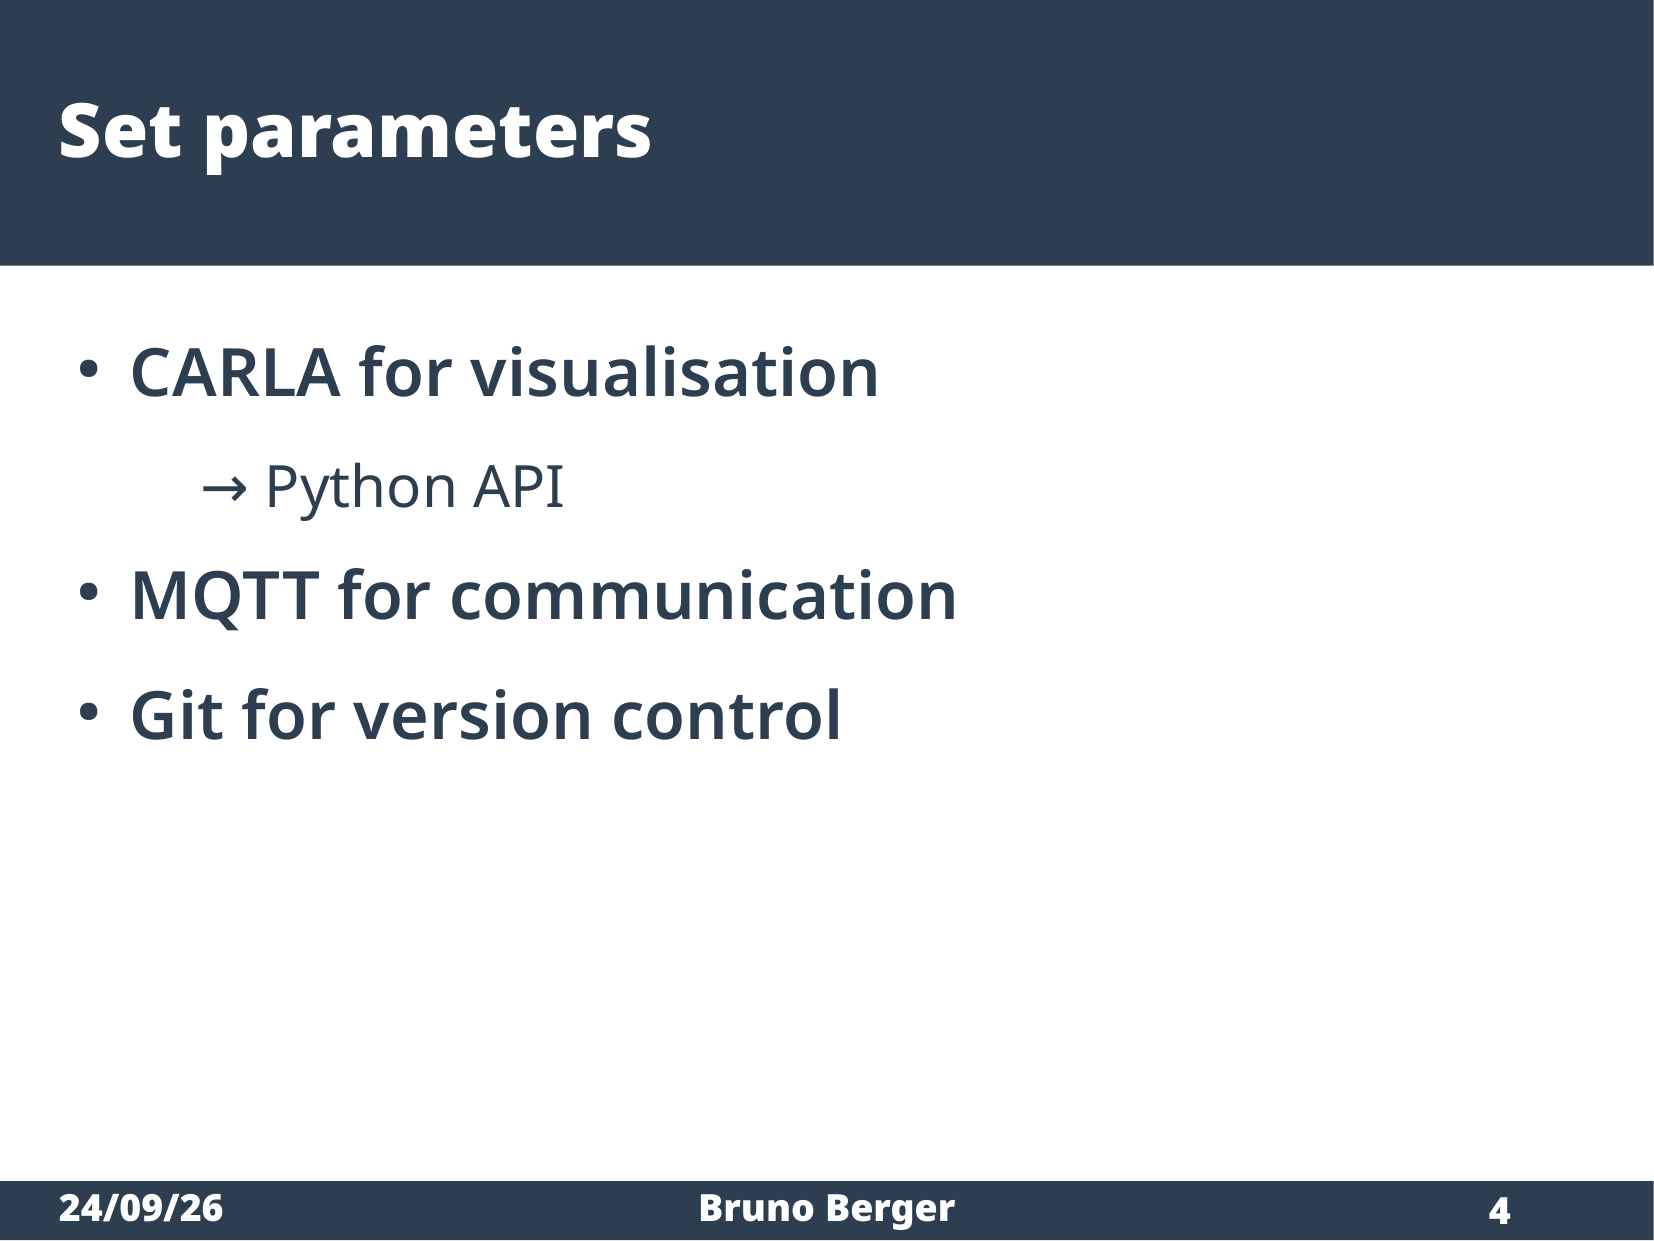

# Set parameters
CARLA for visualisation
→ Python API
MQTT for communication
Git for version control
Bruno Berger
4